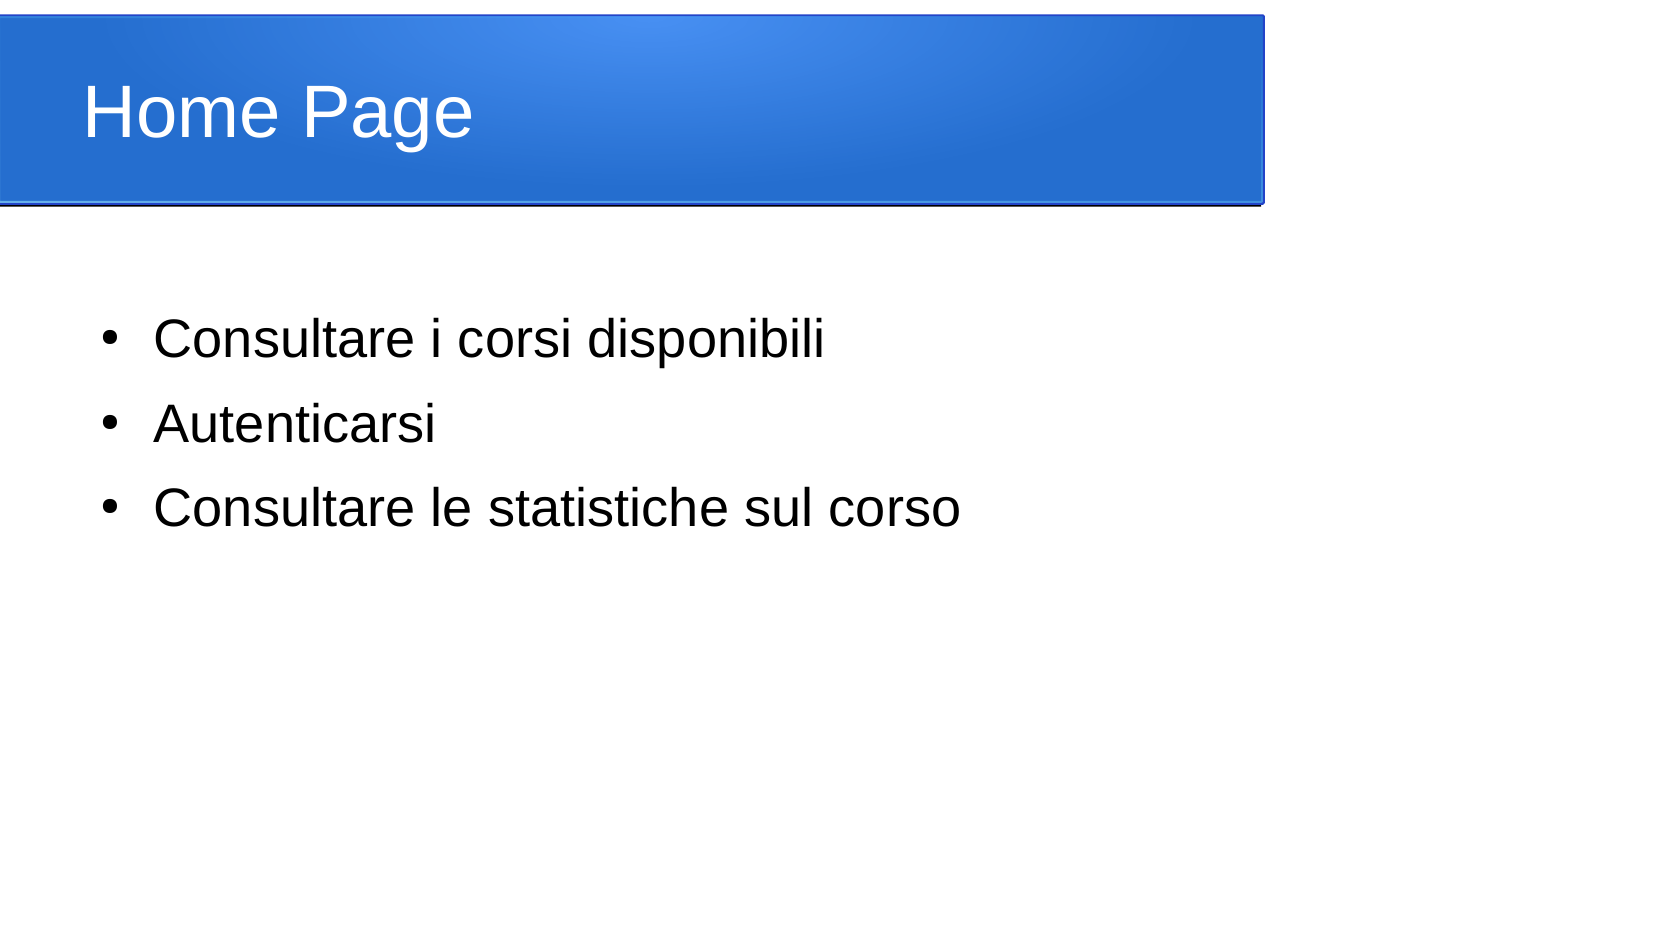

# Home Page
Consultare i corsi disponibili
Autenticarsi
Consultare le statistiche sul corso